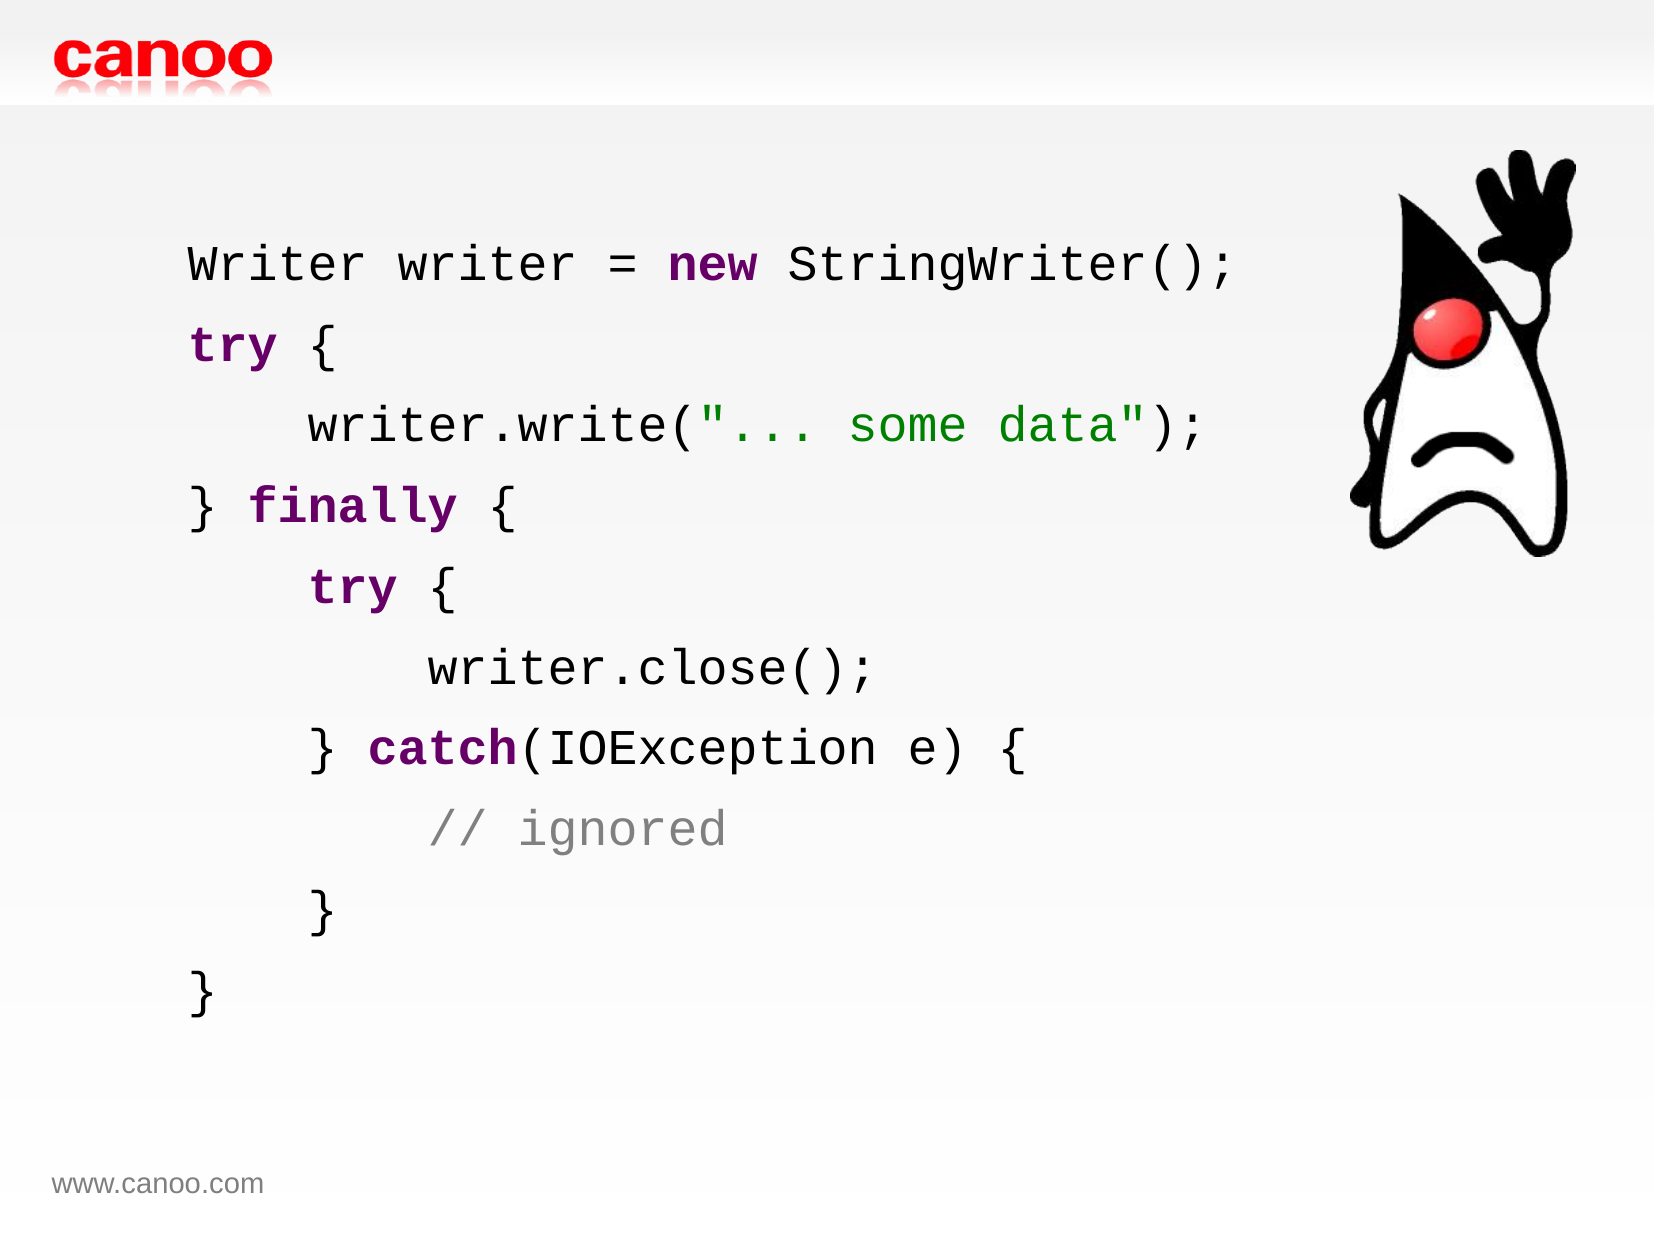

Writer writer = new StringWriter();
try {
 writer.write("... some data");
} finally {
 try {
 writer.close();
 } catch(IOException e) {
 // ignored
 }
}